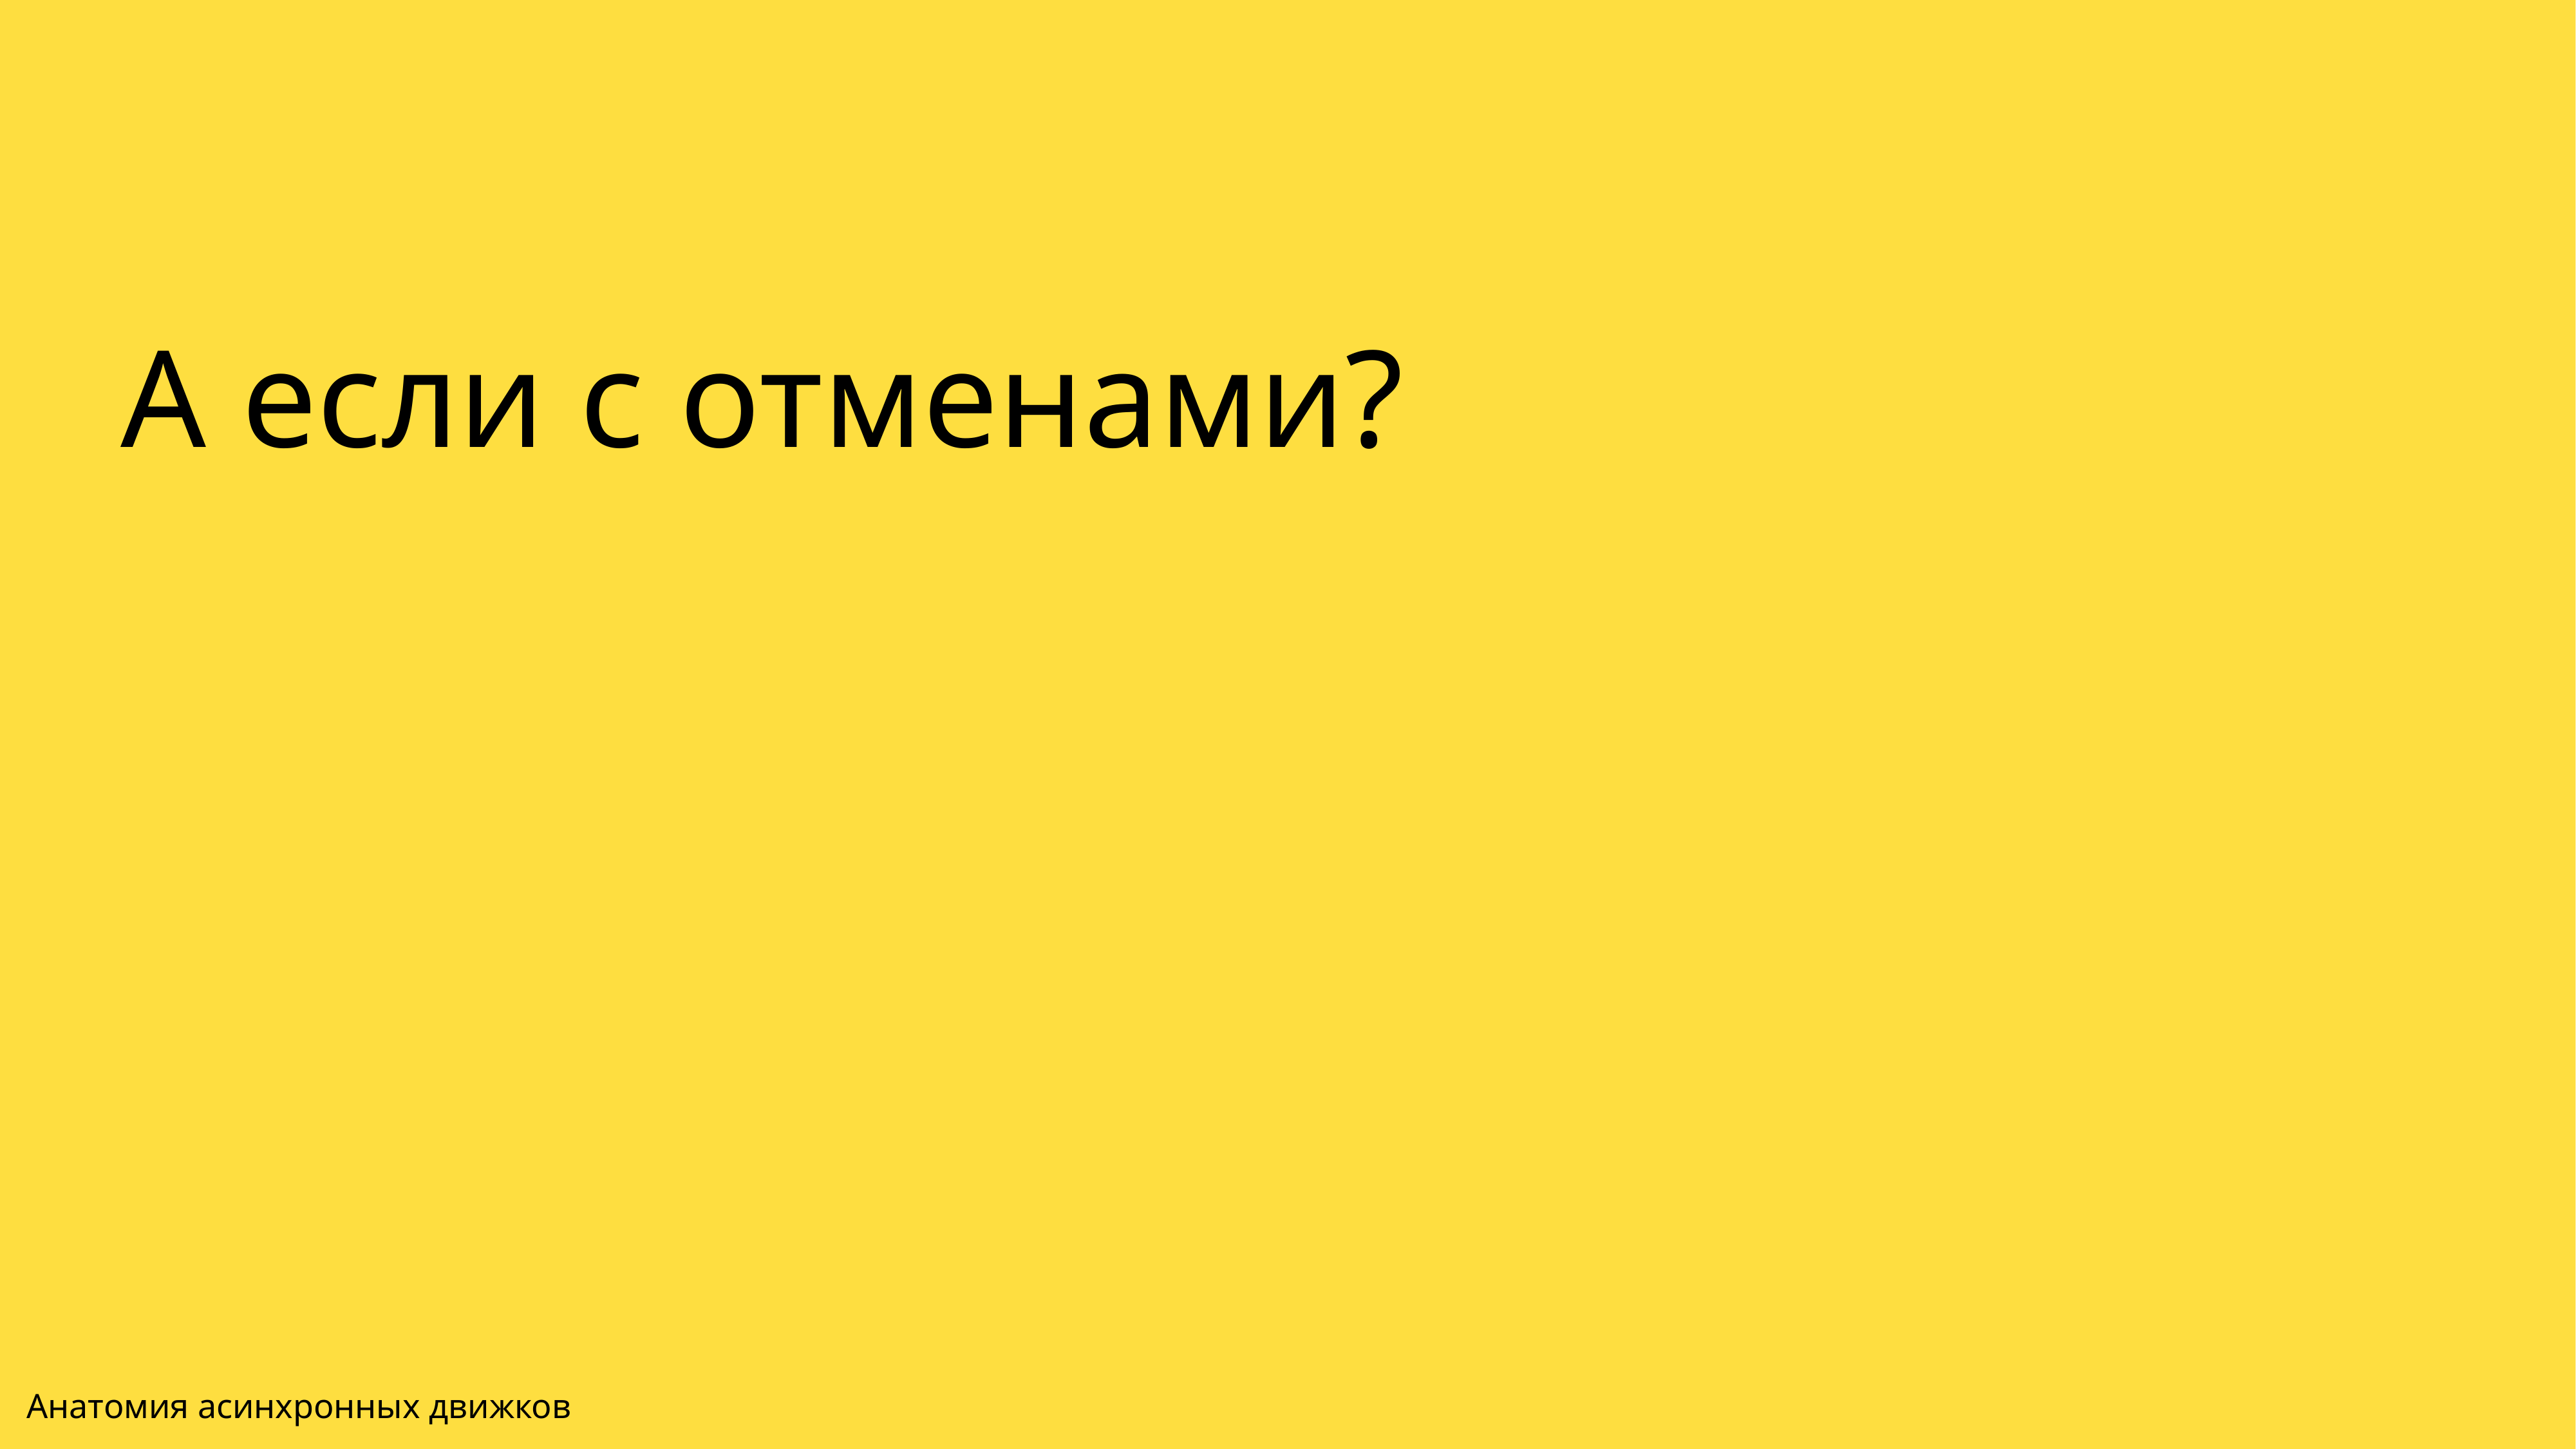

# А если с отменами?
Анатомия асинхронных движков